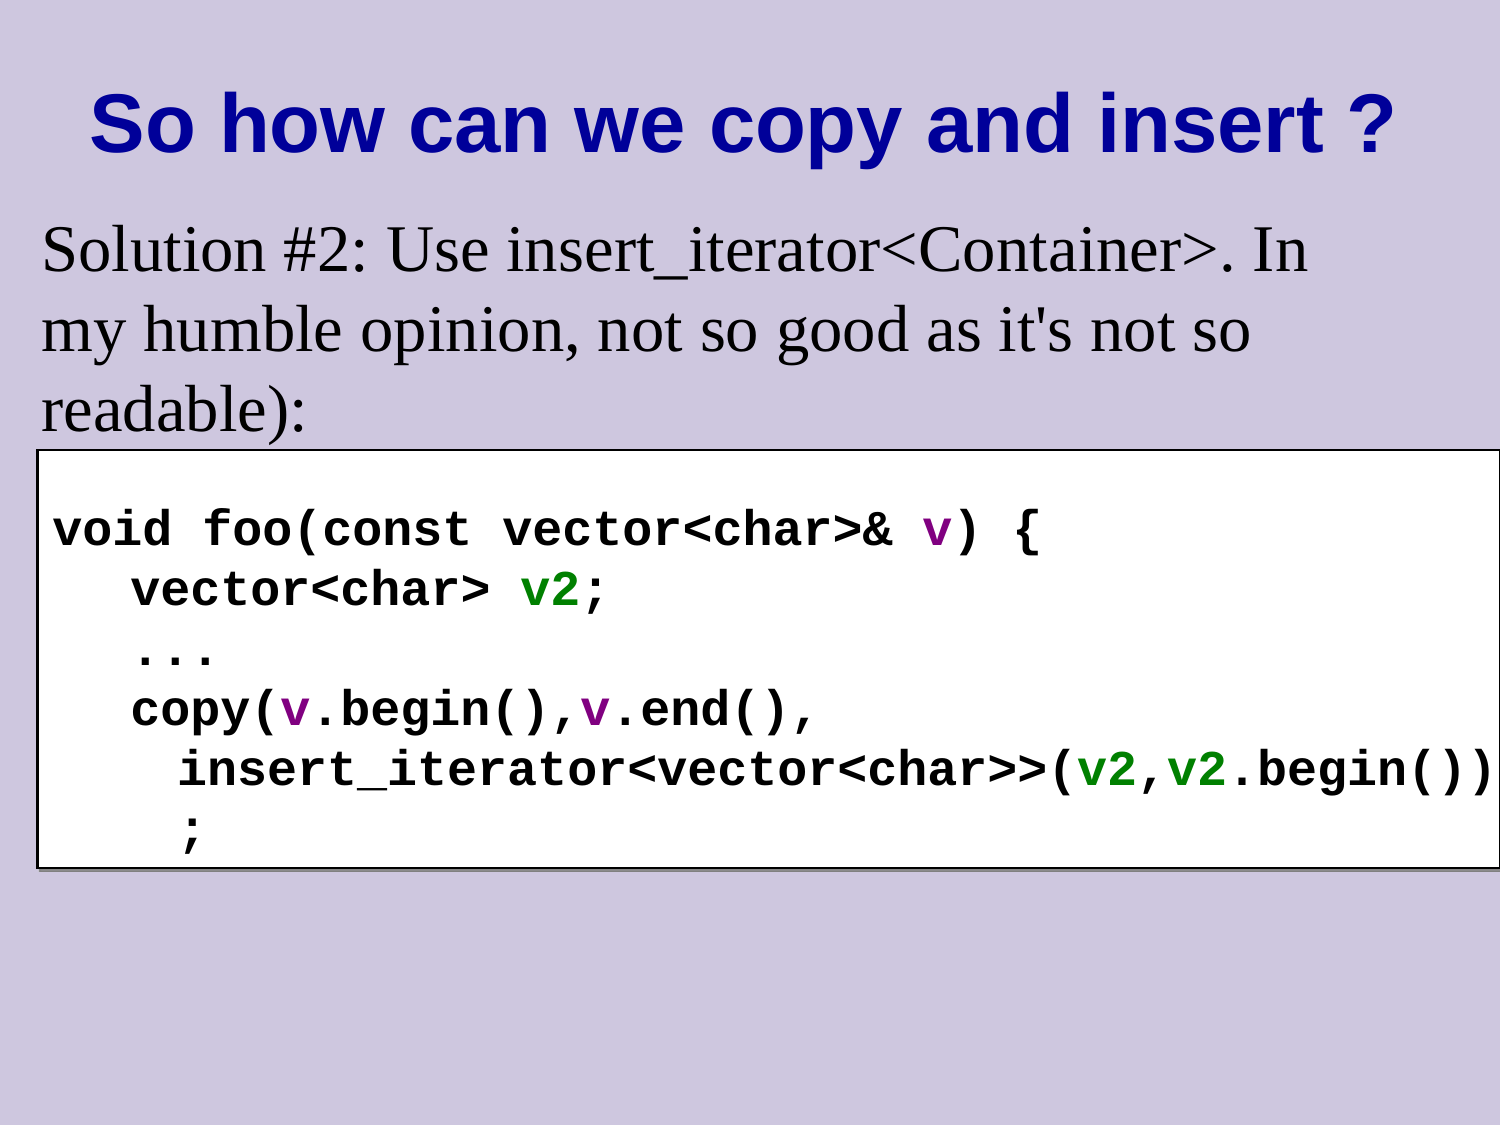

# So how can we copy and insert ?
Solution #2: Use insert_iterator<Container>. In my humble opinion, not so good as it's not so readable):
void foo(const vector<char>& v) {
vector<char> v2;
...
copy(v.begin(),v.end(), insert_iterator<vector<char>>(v2,v2.begin());